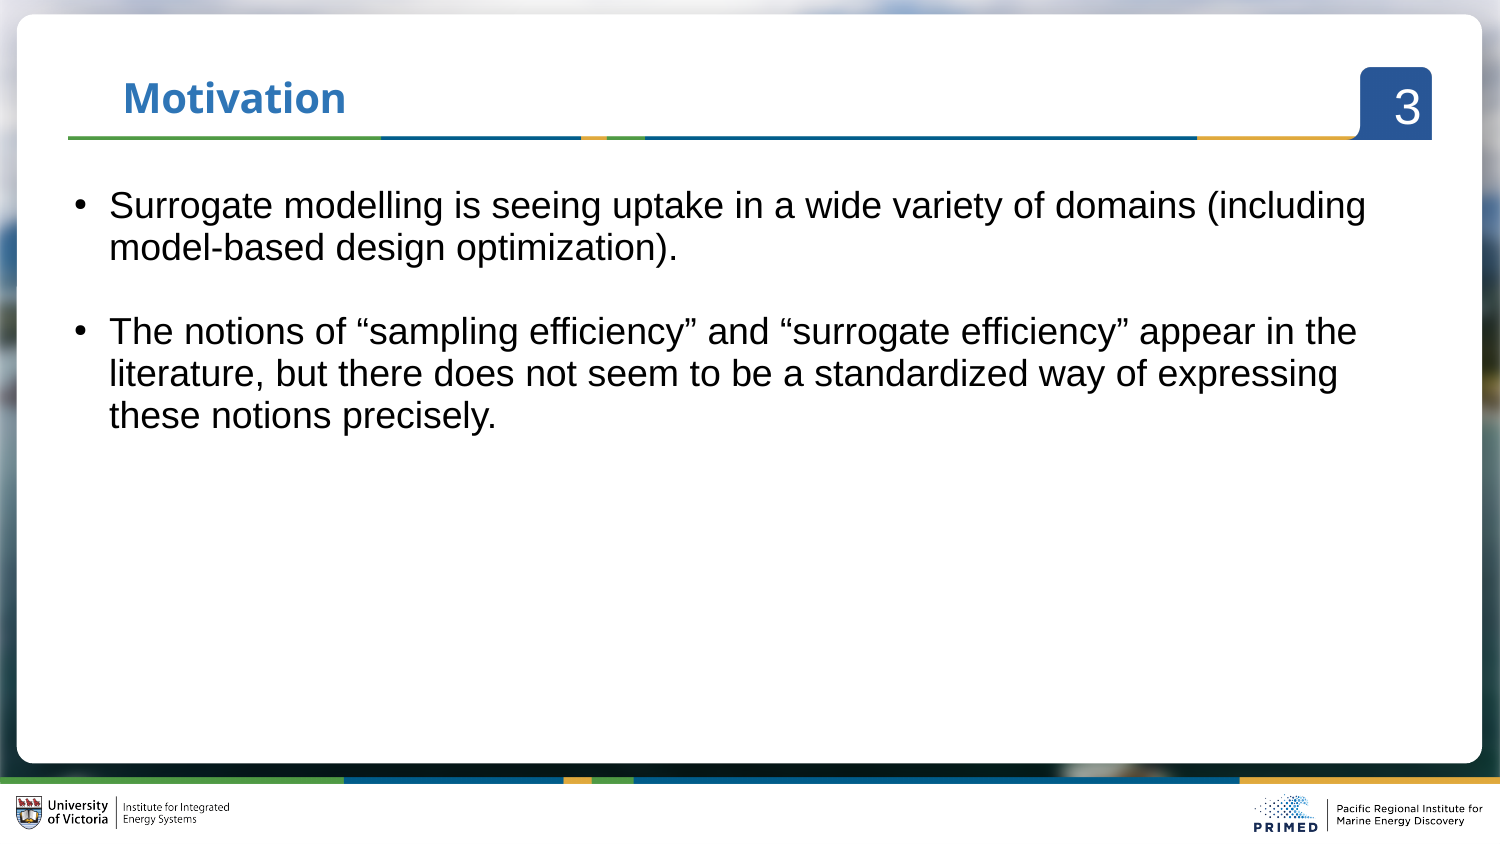

# Motivation
Surrogate modelling is seeing uptake in a wide variety of domains (including model-based design optimization).
The notions of “sampling efficiency” and “surrogate efficiency” appear in the literature, but there does not seem to be a standardized way of expressing these notions precisely.